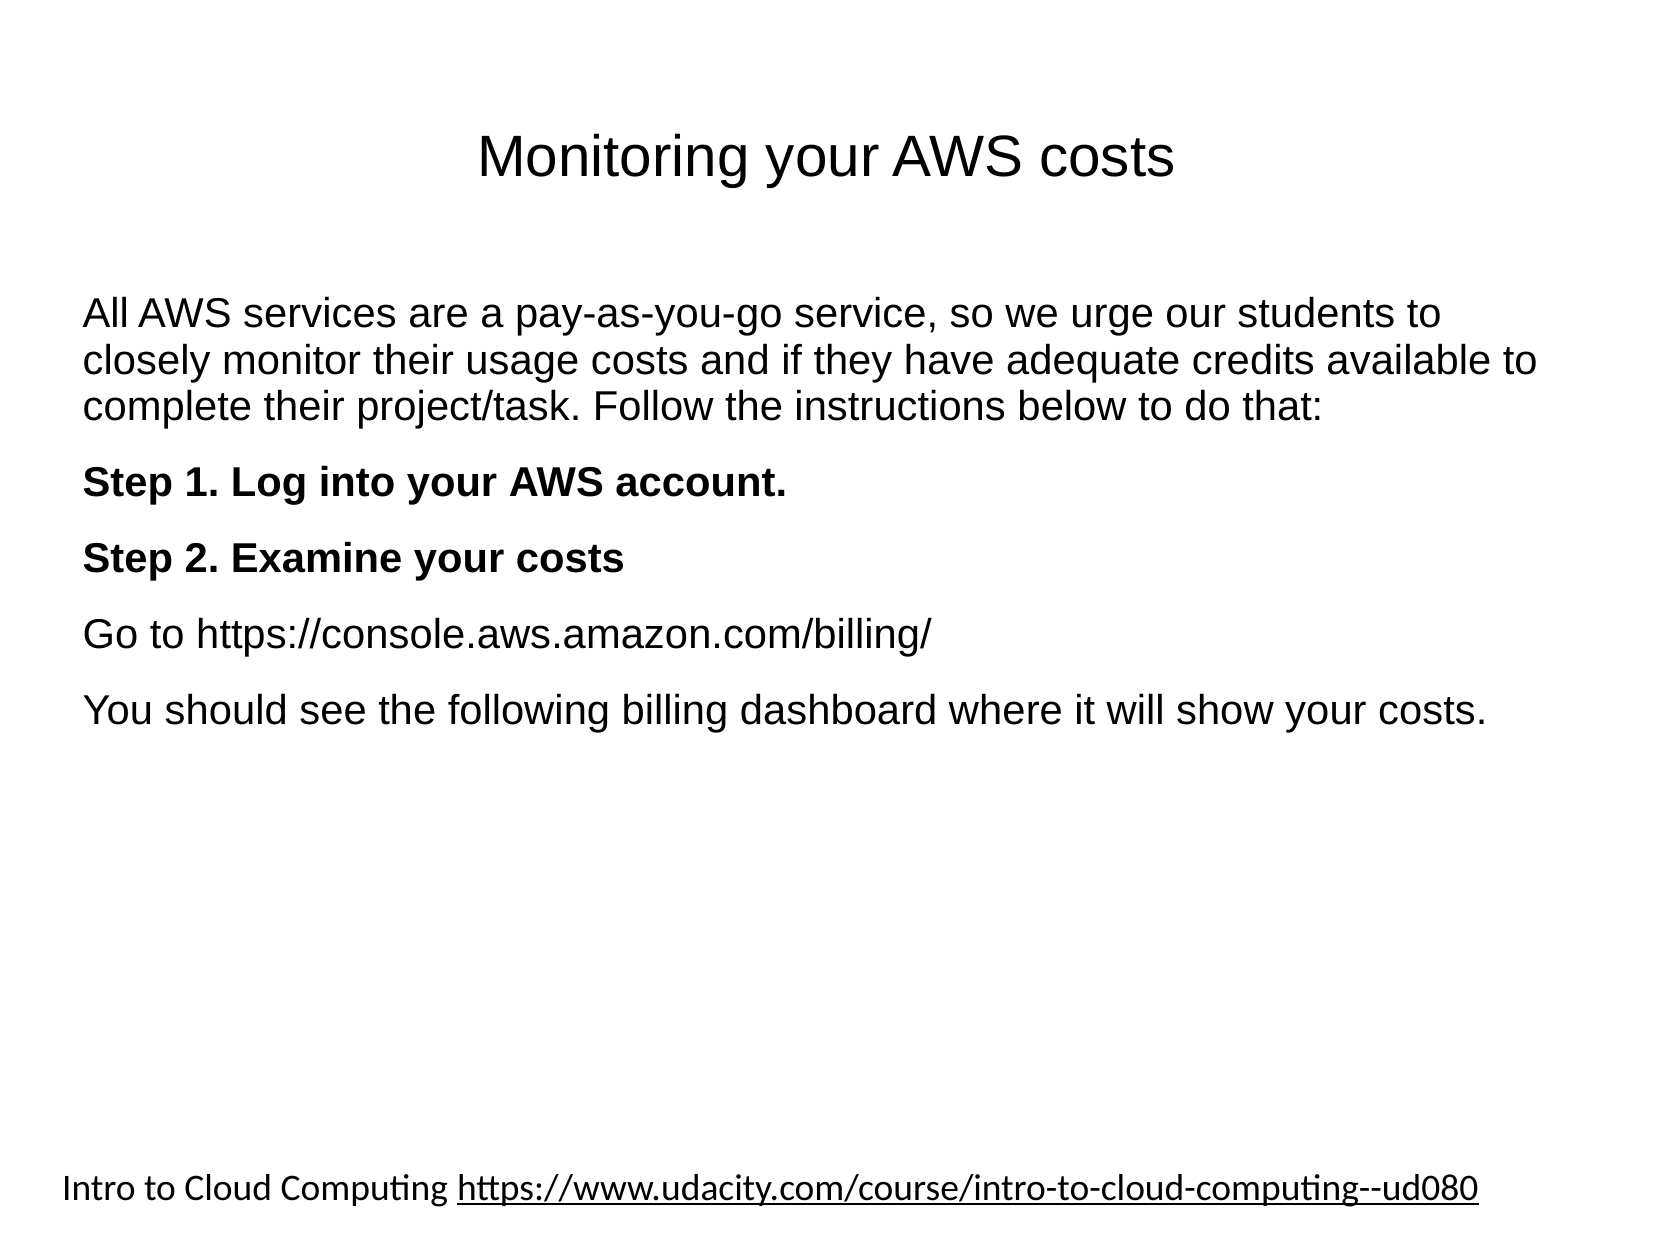

# Monitoring your AWS costs
All AWS services are a pay-as-you-go service, so we urge our students to closely monitor their usage costs and if they have adequate credits available to complete their project/task. Follow the instructions below to do that:
Step 1. Log into your AWS account.
Step 2. Examine your costs
Go to https://console.aws.amazon.com/billing/
You should see the following billing dashboard where it will show your costs.
Intro to Cloud Computing https://www.udacity.com/course/intro-to-cloud-computing--ud080